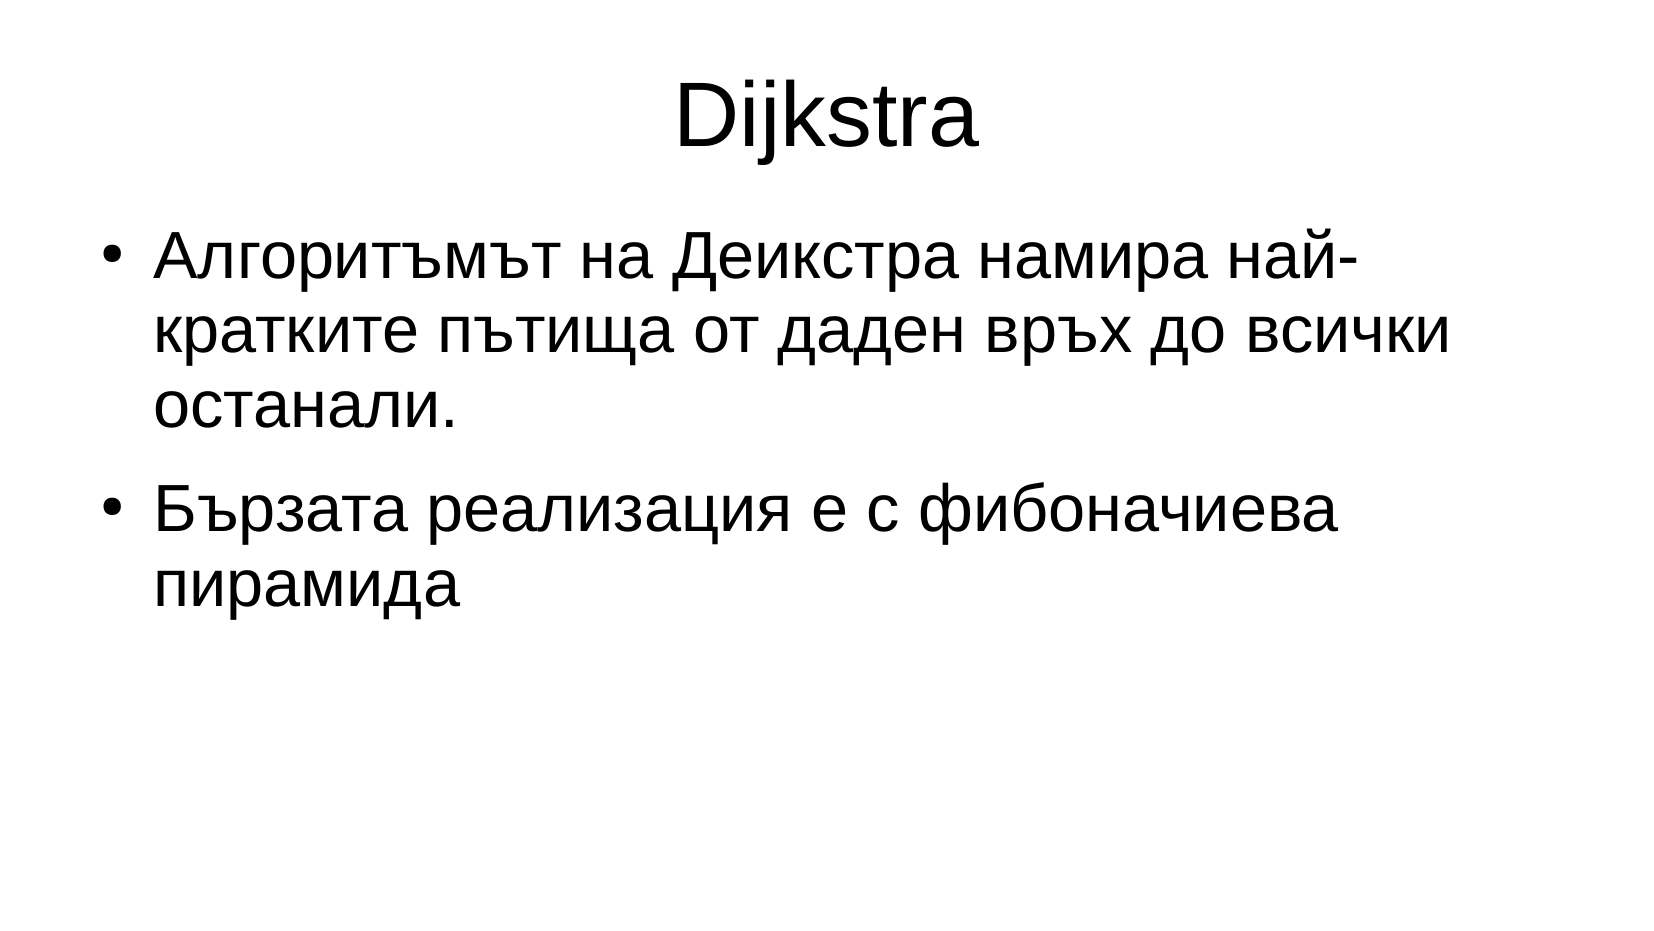

# Dijkstra
Алгоритъмът на Деикстра намира най-кратките пътища от даден връх до всички останали.
Бързата реализация е с фибоначиева пирамида